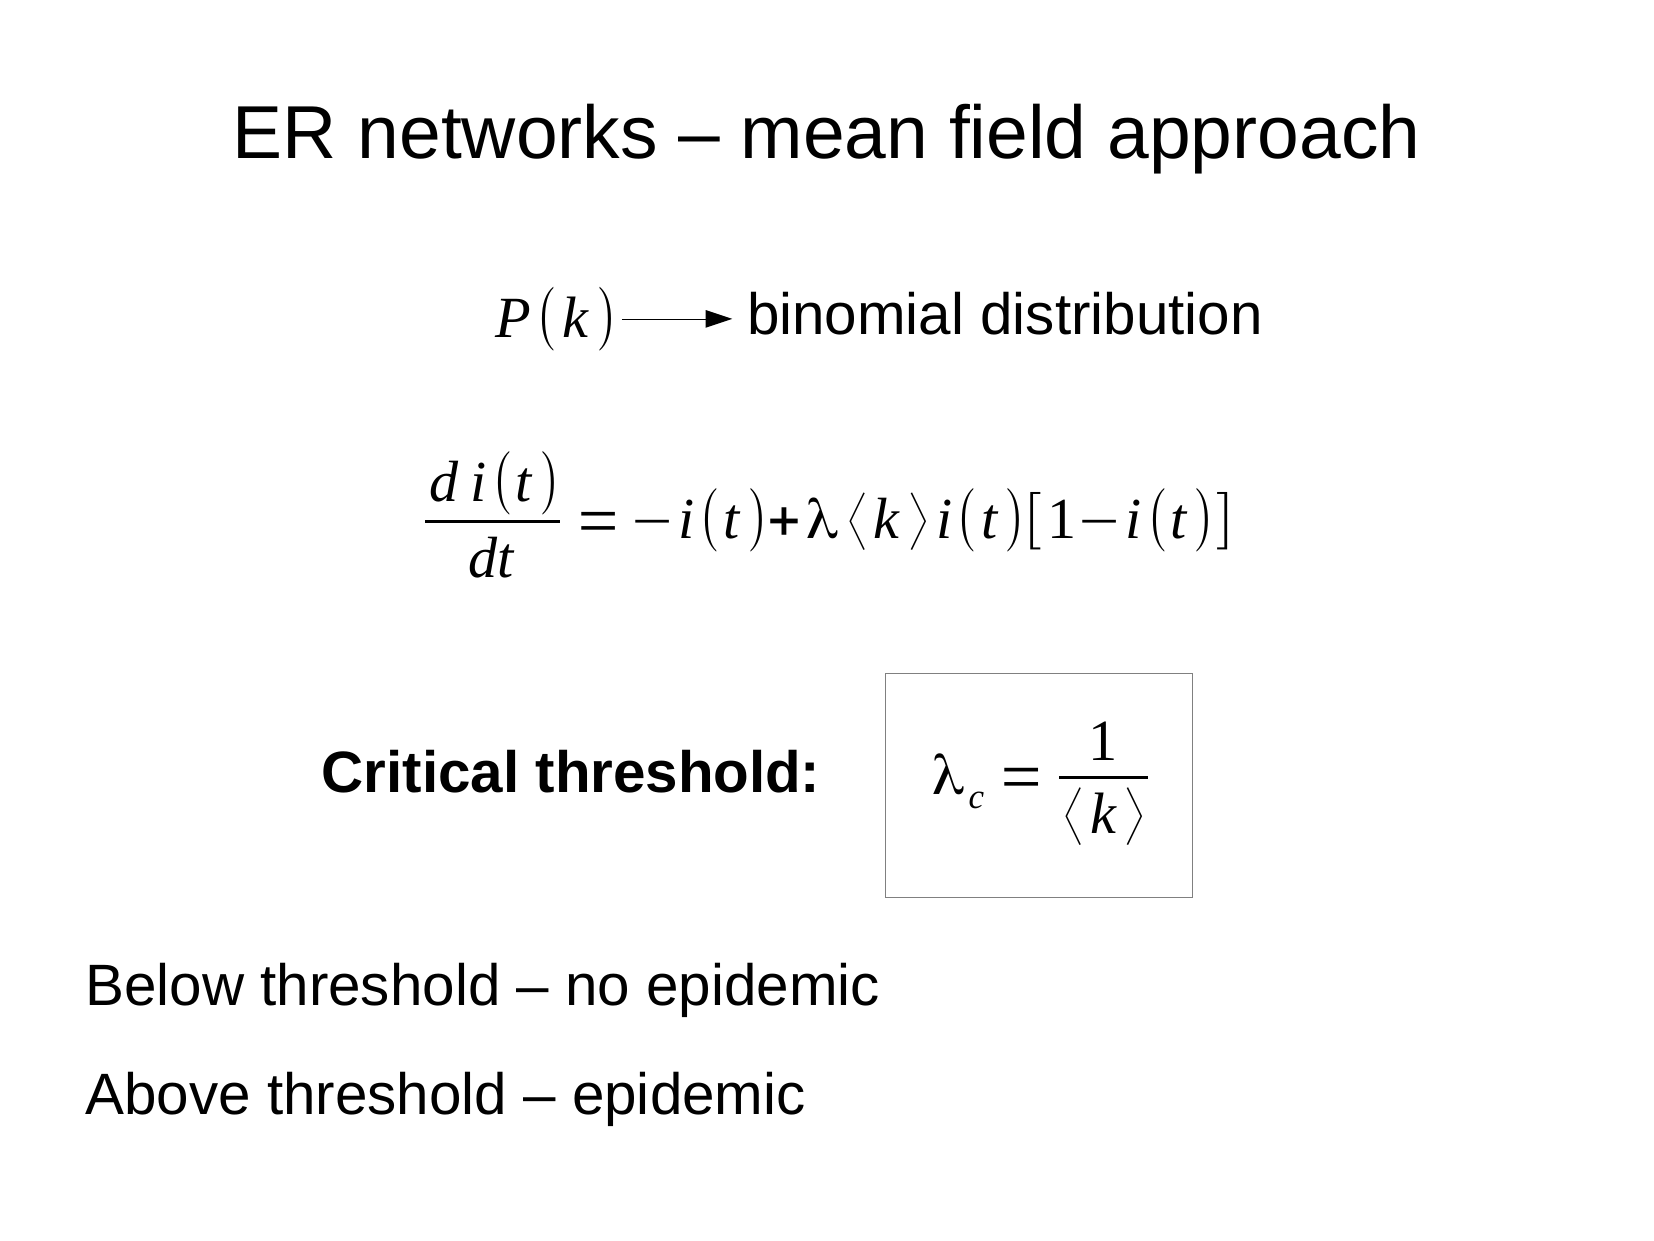

# ER networks – mean field approach
binomial distribution
Critical threshold:
Below threshold – no epidemic
Above threshold – epidemic